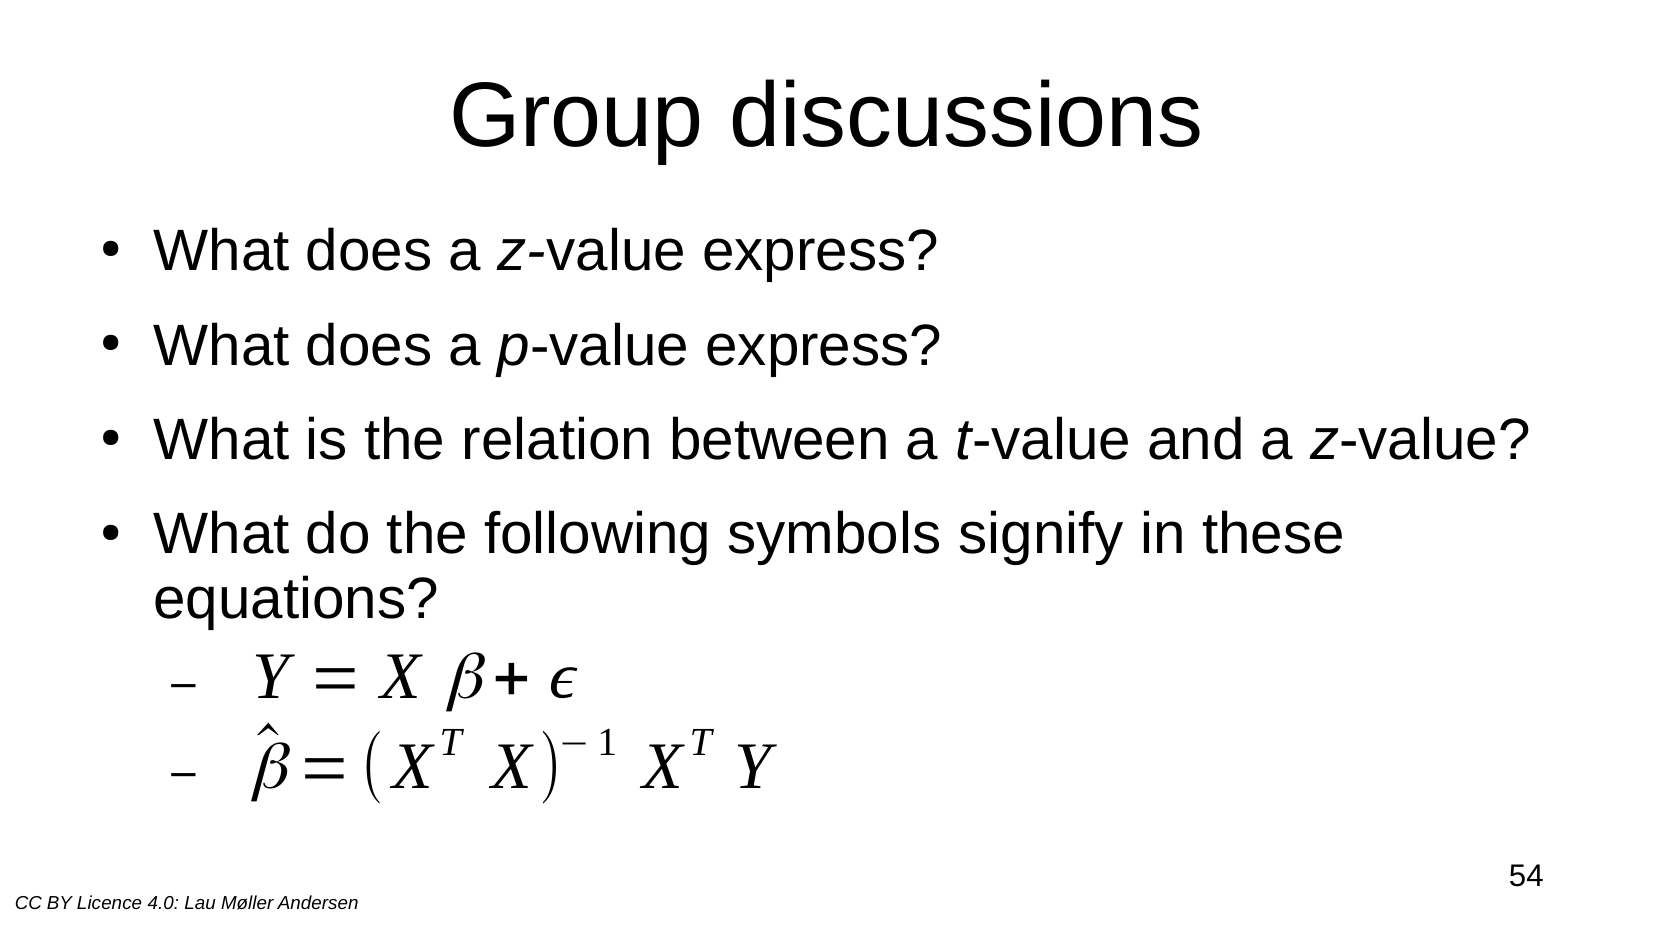

# Group discussions
What does a z-value express?
What does a p-value express?
What is the relation between a t-value and a z-value?
What do the following symbols signify in these equations?
CC BY Licence 4.0: Lau Møller Andersen